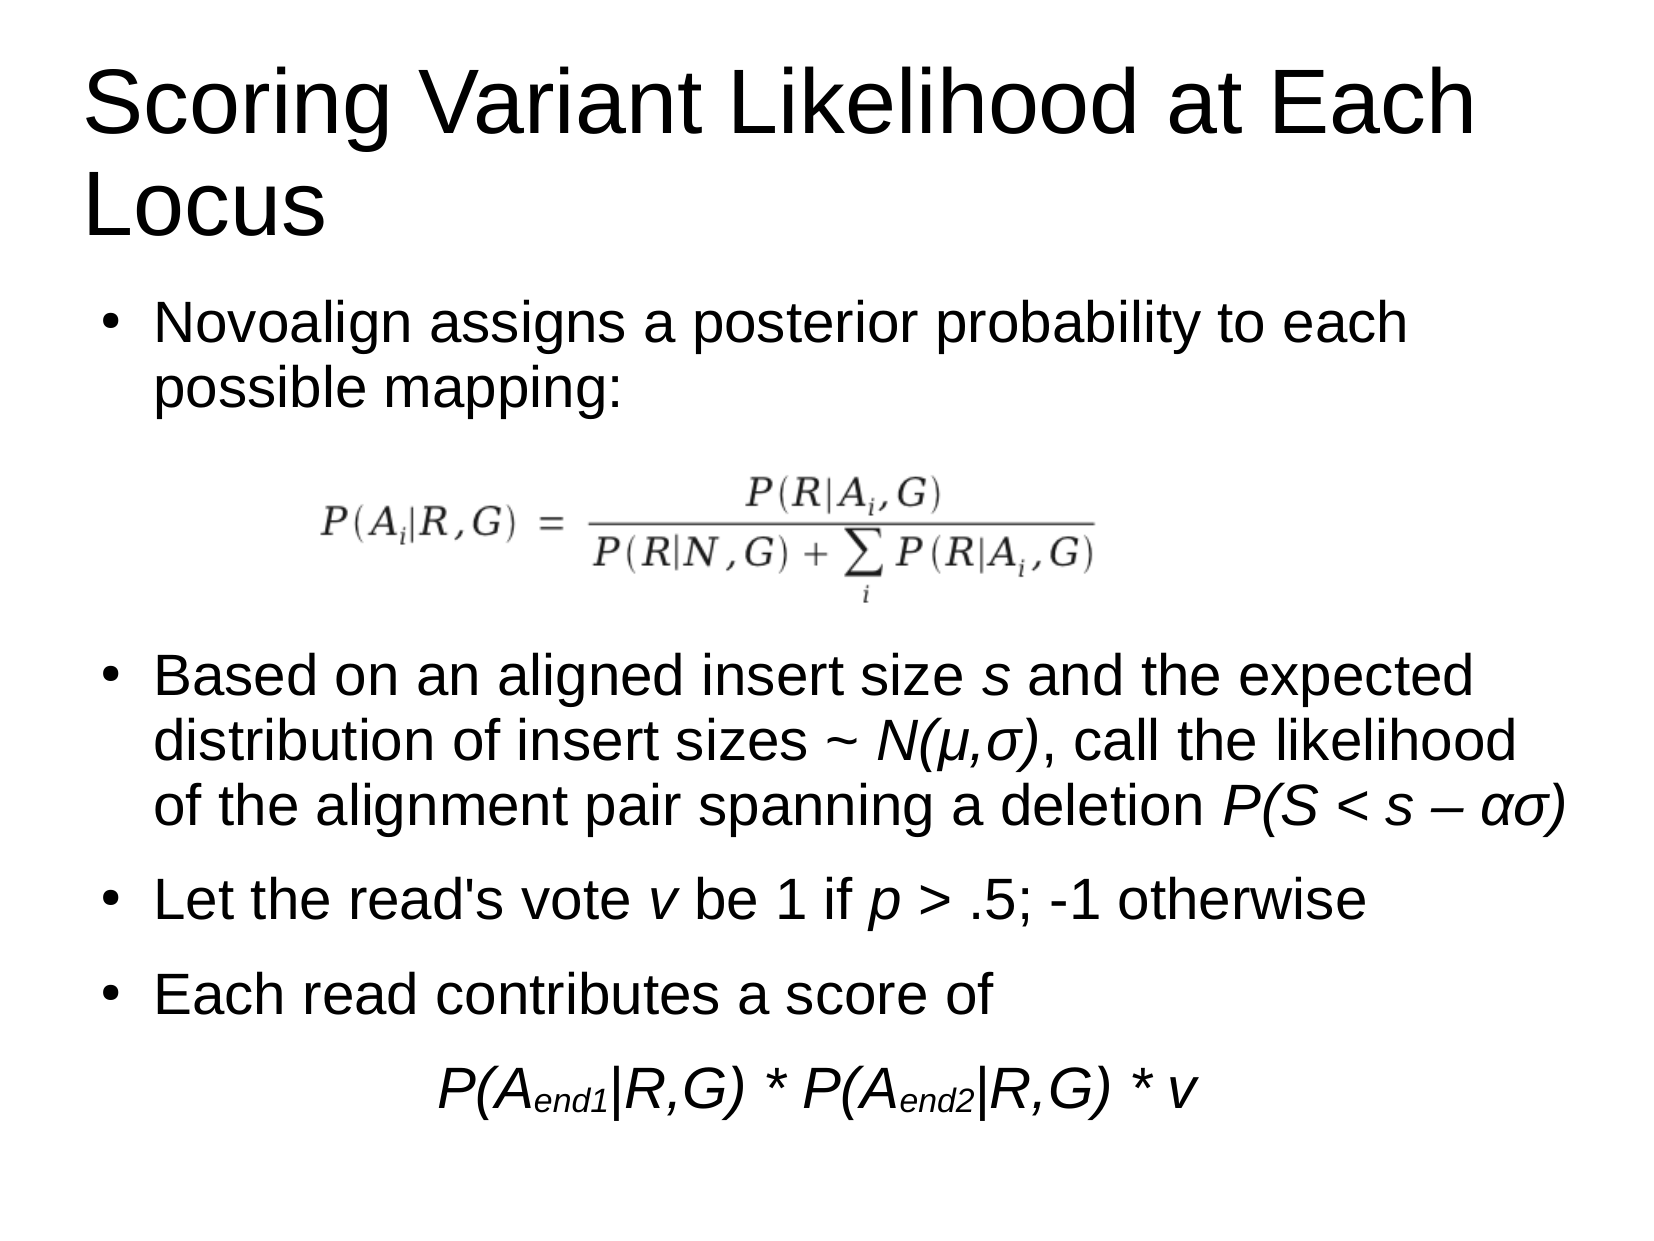

# Scoring Variant Likelihood at Each Locus
Novoalign assigns a posterior probability to each possible mapping:
Based on an aligned insert size s and the expected distribution of insert sizes ~ N(μ,σ), call the likelihood of the alignment pair spanning a deletion P(S < s – ασ)
Let the read's vote v be 1 if p > .5; -1 otherwise
Each read contributes a score of
P(Aend1|R,G) * P(Aend2|R,G) * v